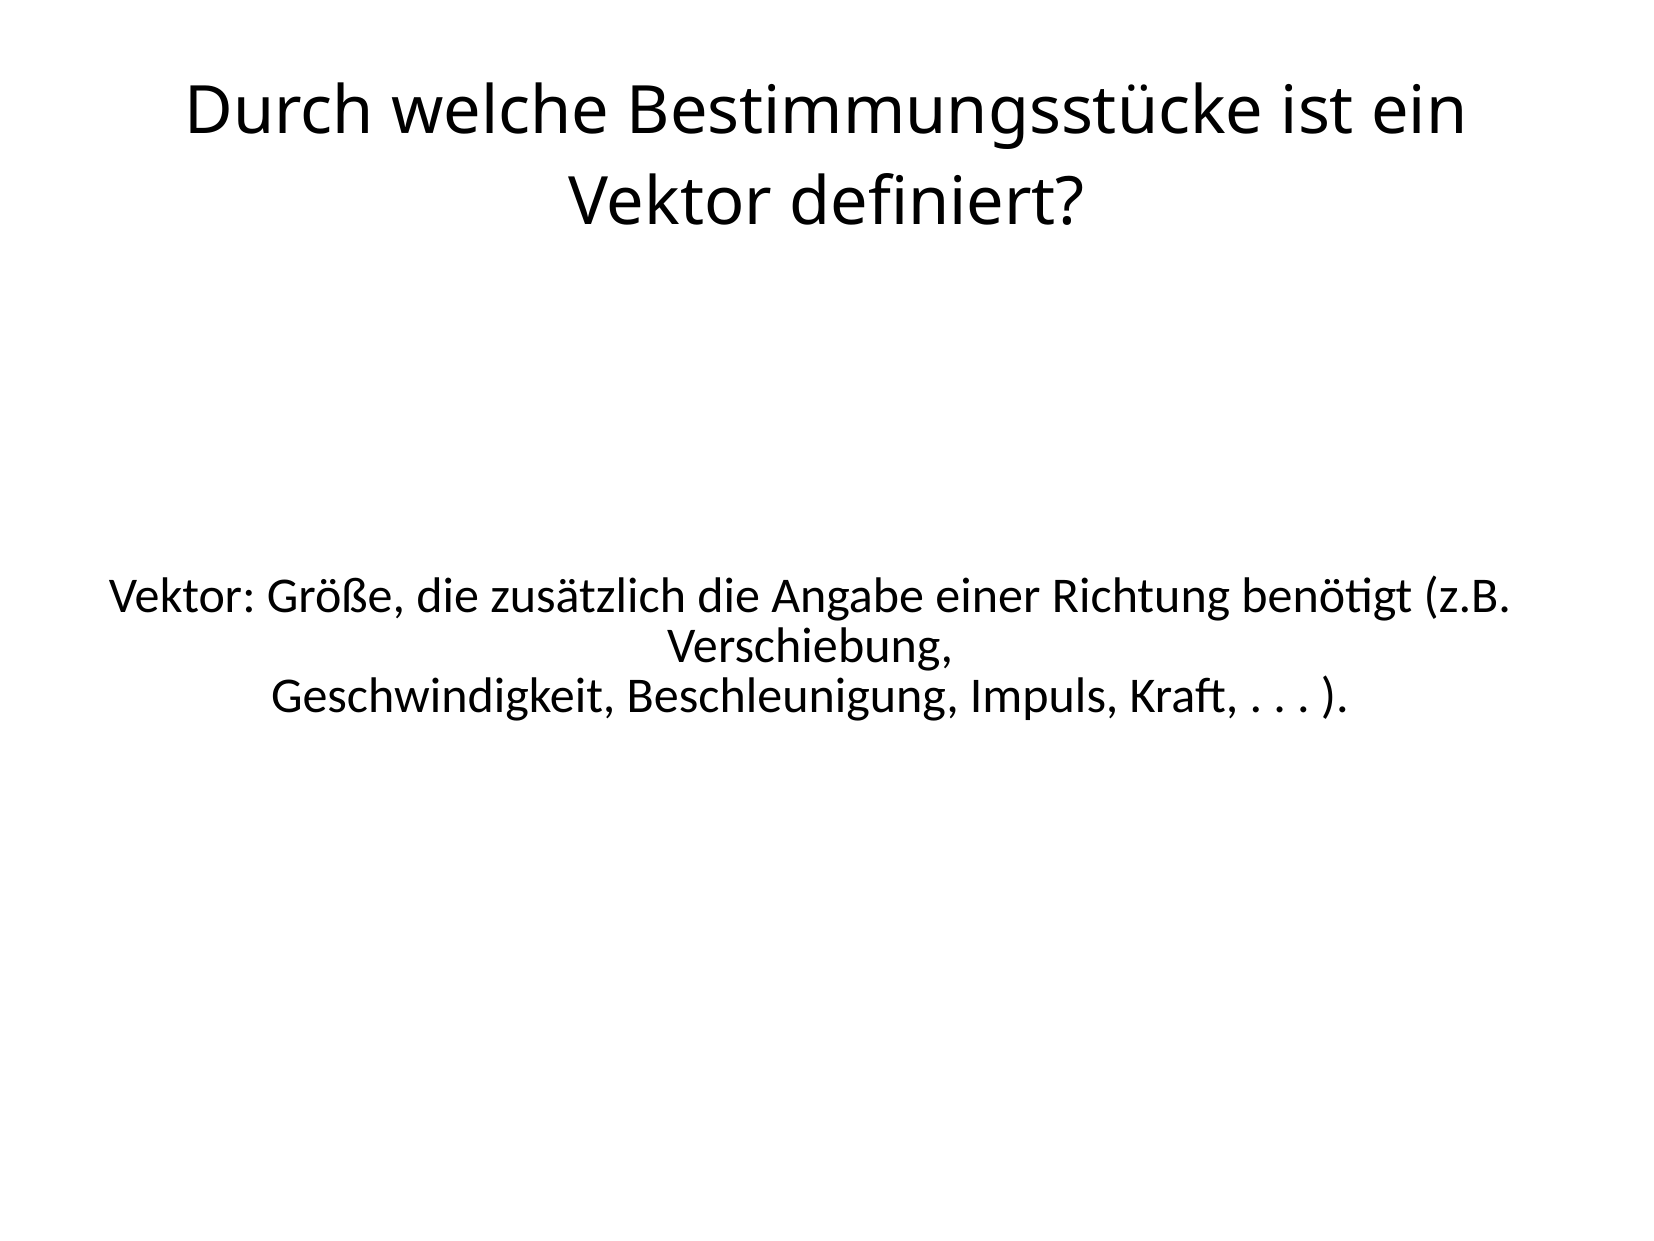

# Durch welche Bestimmungsstücke ist ein Vektor definiert?
Vektor: Größe, die zusätzlich die Angabe einer Richtung benötigt (z.B. Verschiebung,
Geschwindigkeit, Beschleunigung, Impuls, Kraft, . . . ).